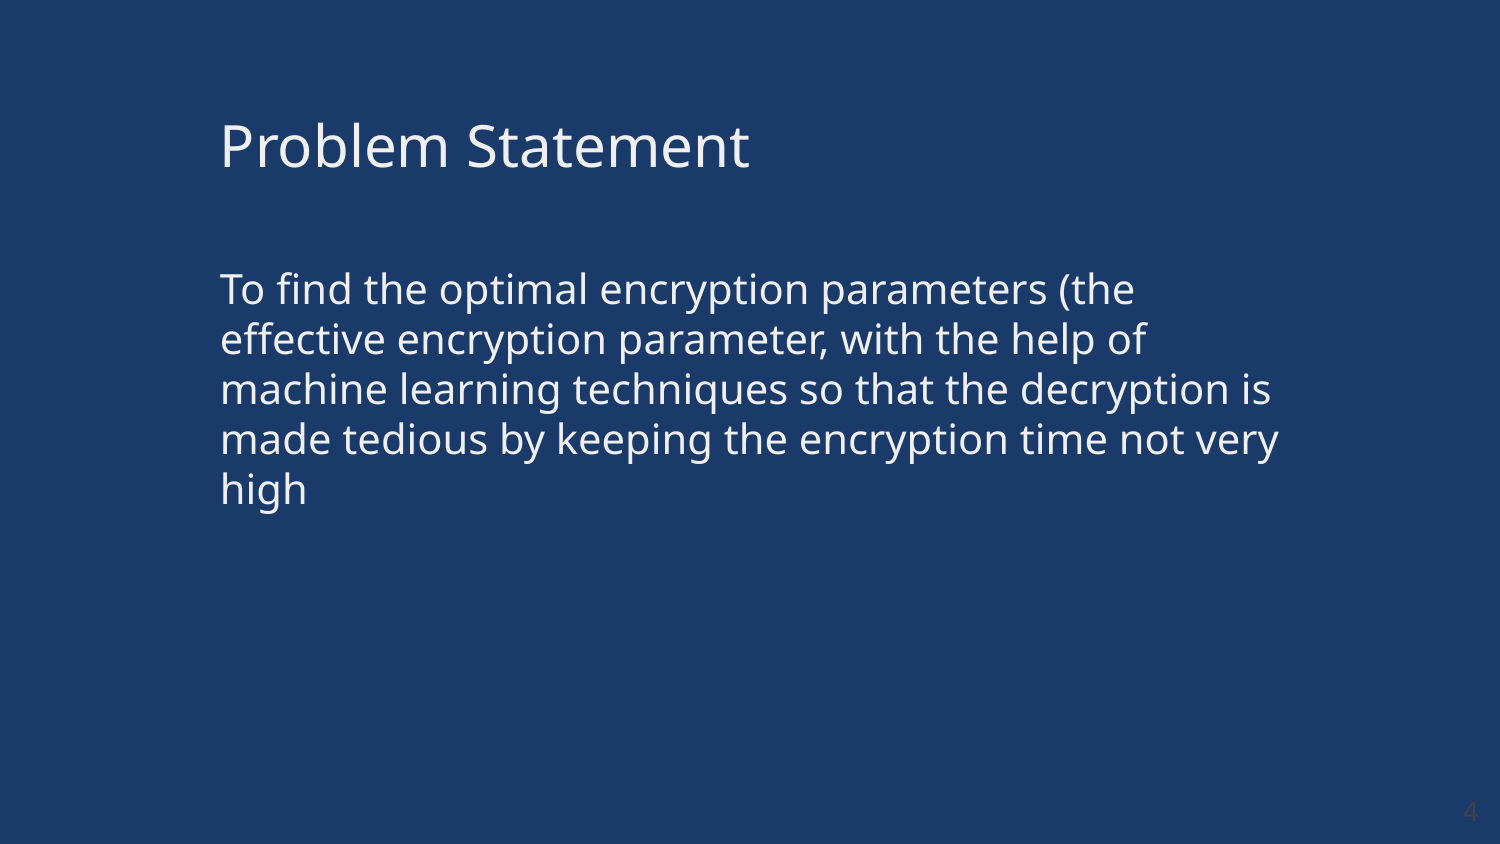

Problem Statement
To find the optimal encryption parameters (the effective encryption parameter, with the help of machine learning techniques so that the decryption is made tedious by keeping the encryption time not very high